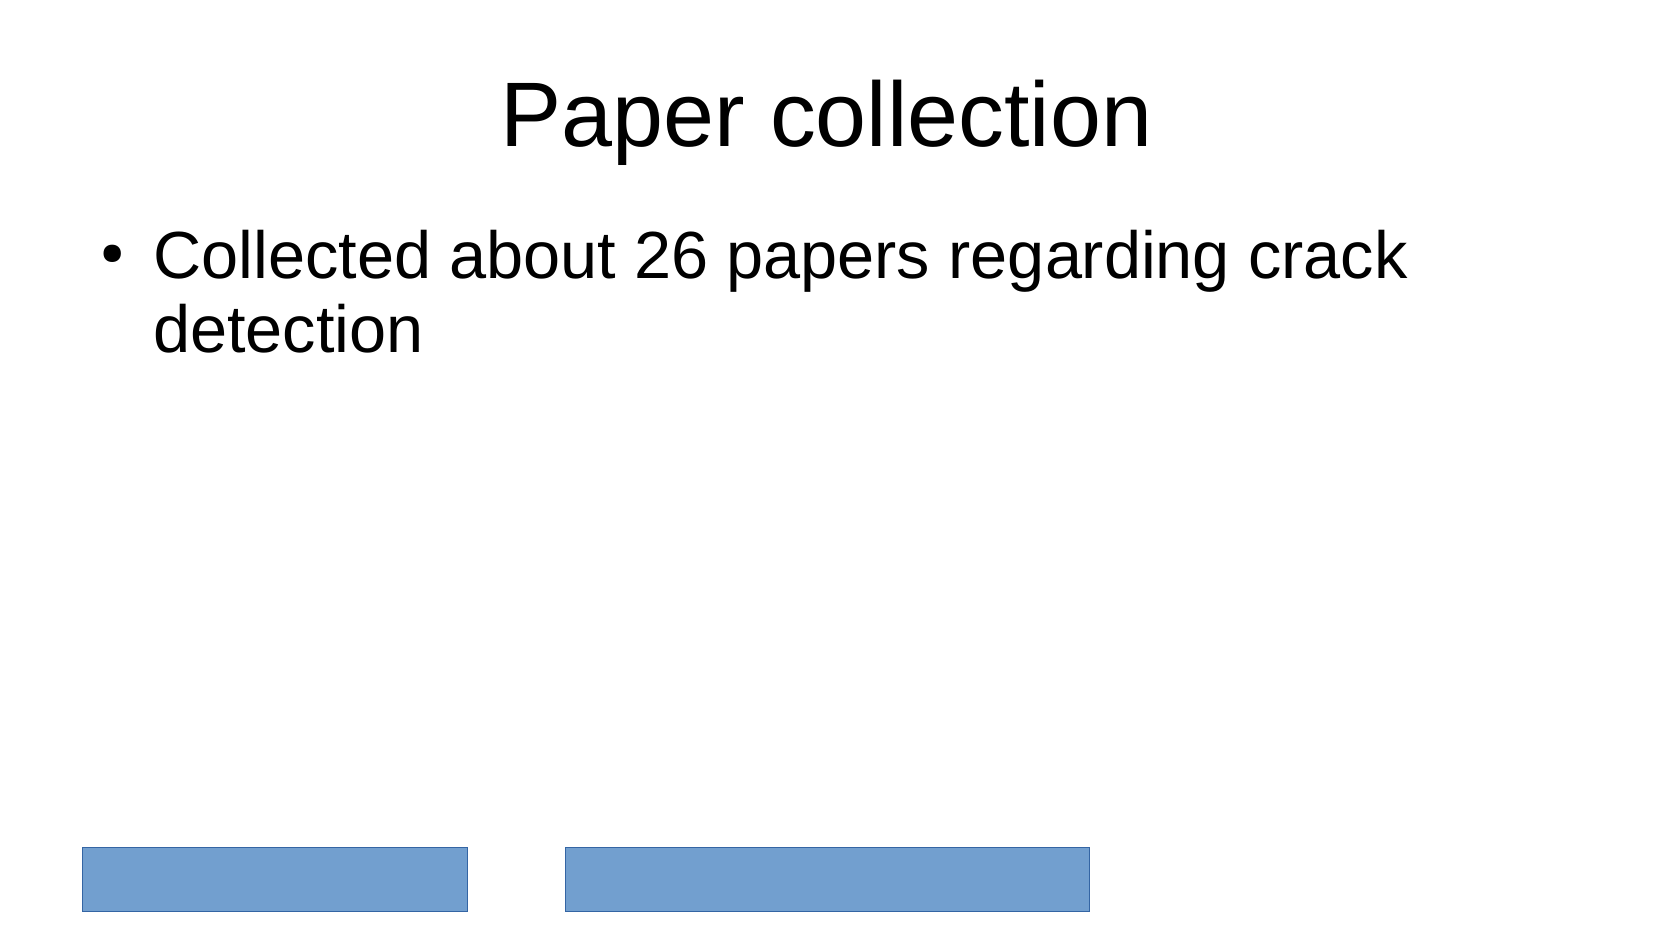

# Paper collection
Collected about 26 papers regarding crack detection